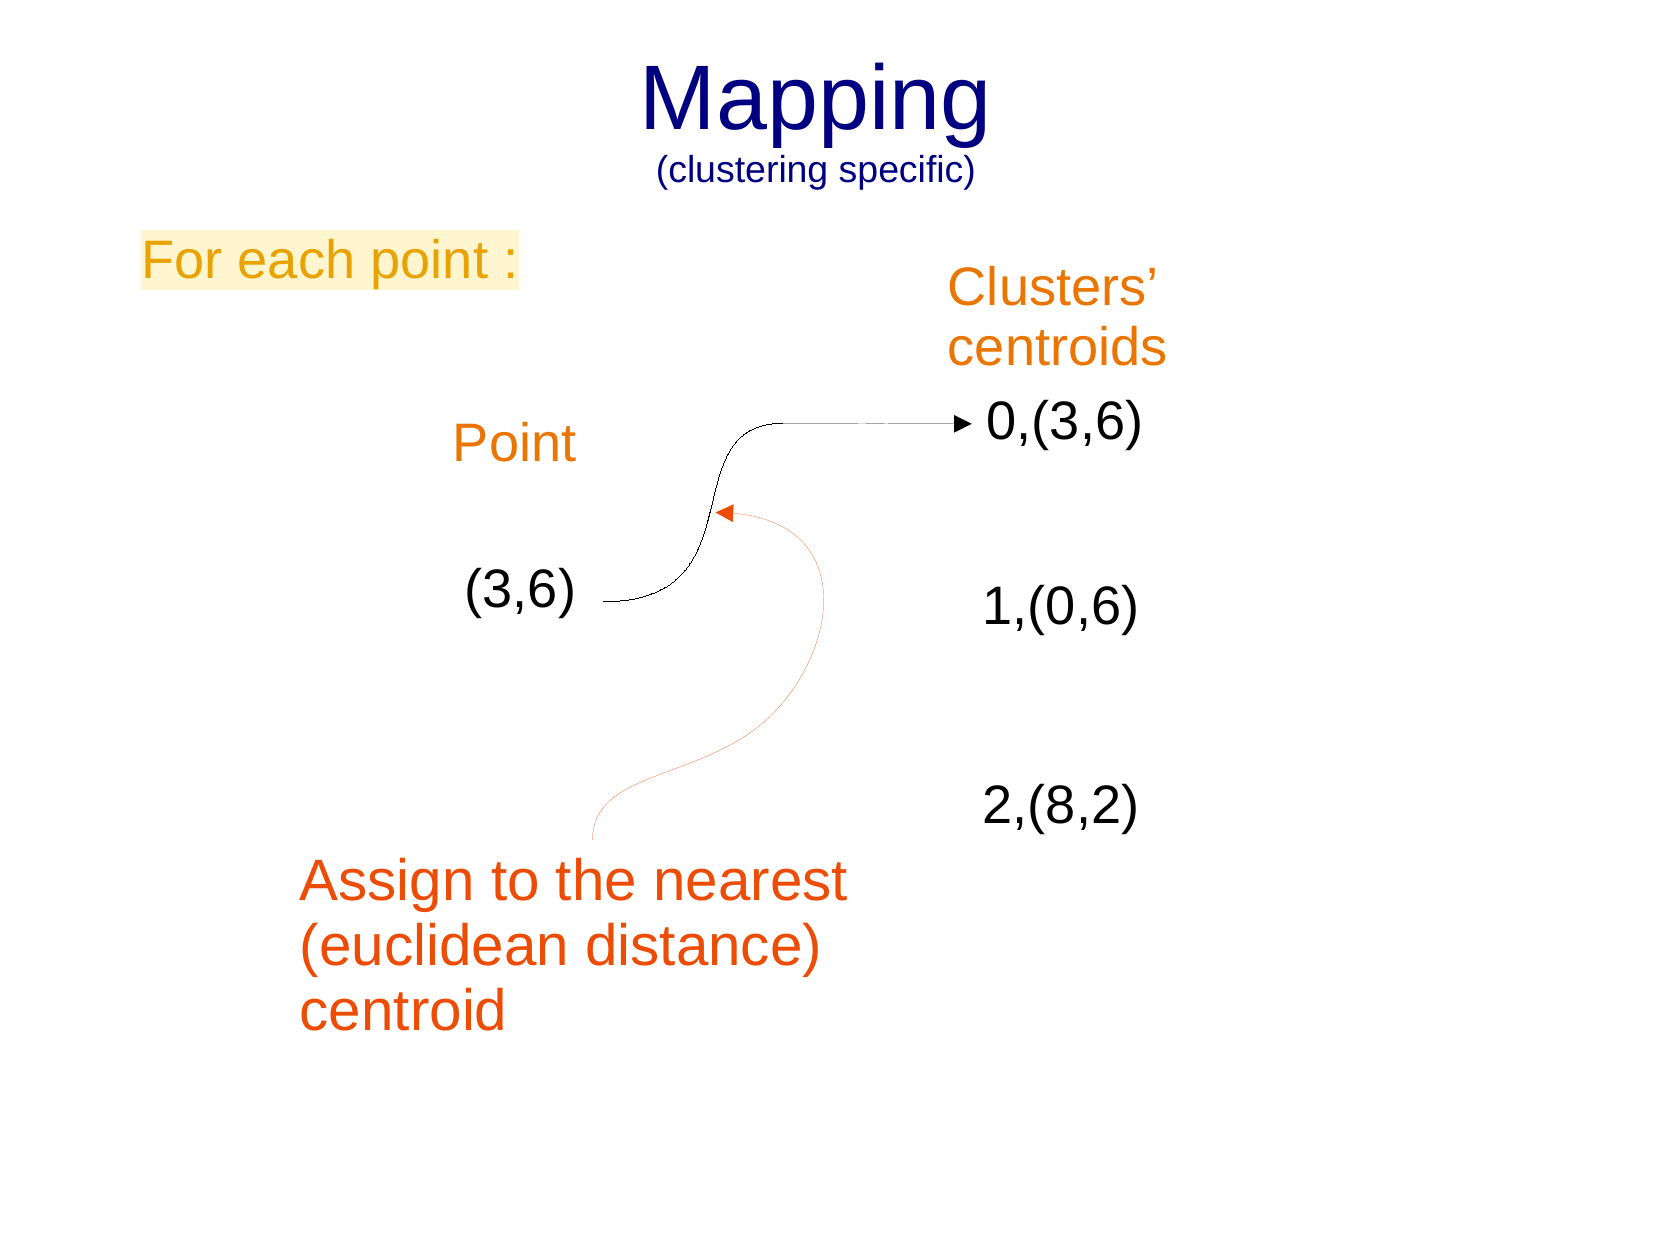

# Mapping (clustering specific)
For each point :
Clusters’ centroids
0,(3,6)
Point
(3,6)
1,(0,6)
2,(8,2)
Assign to the nearest (euclidean distance) centroid